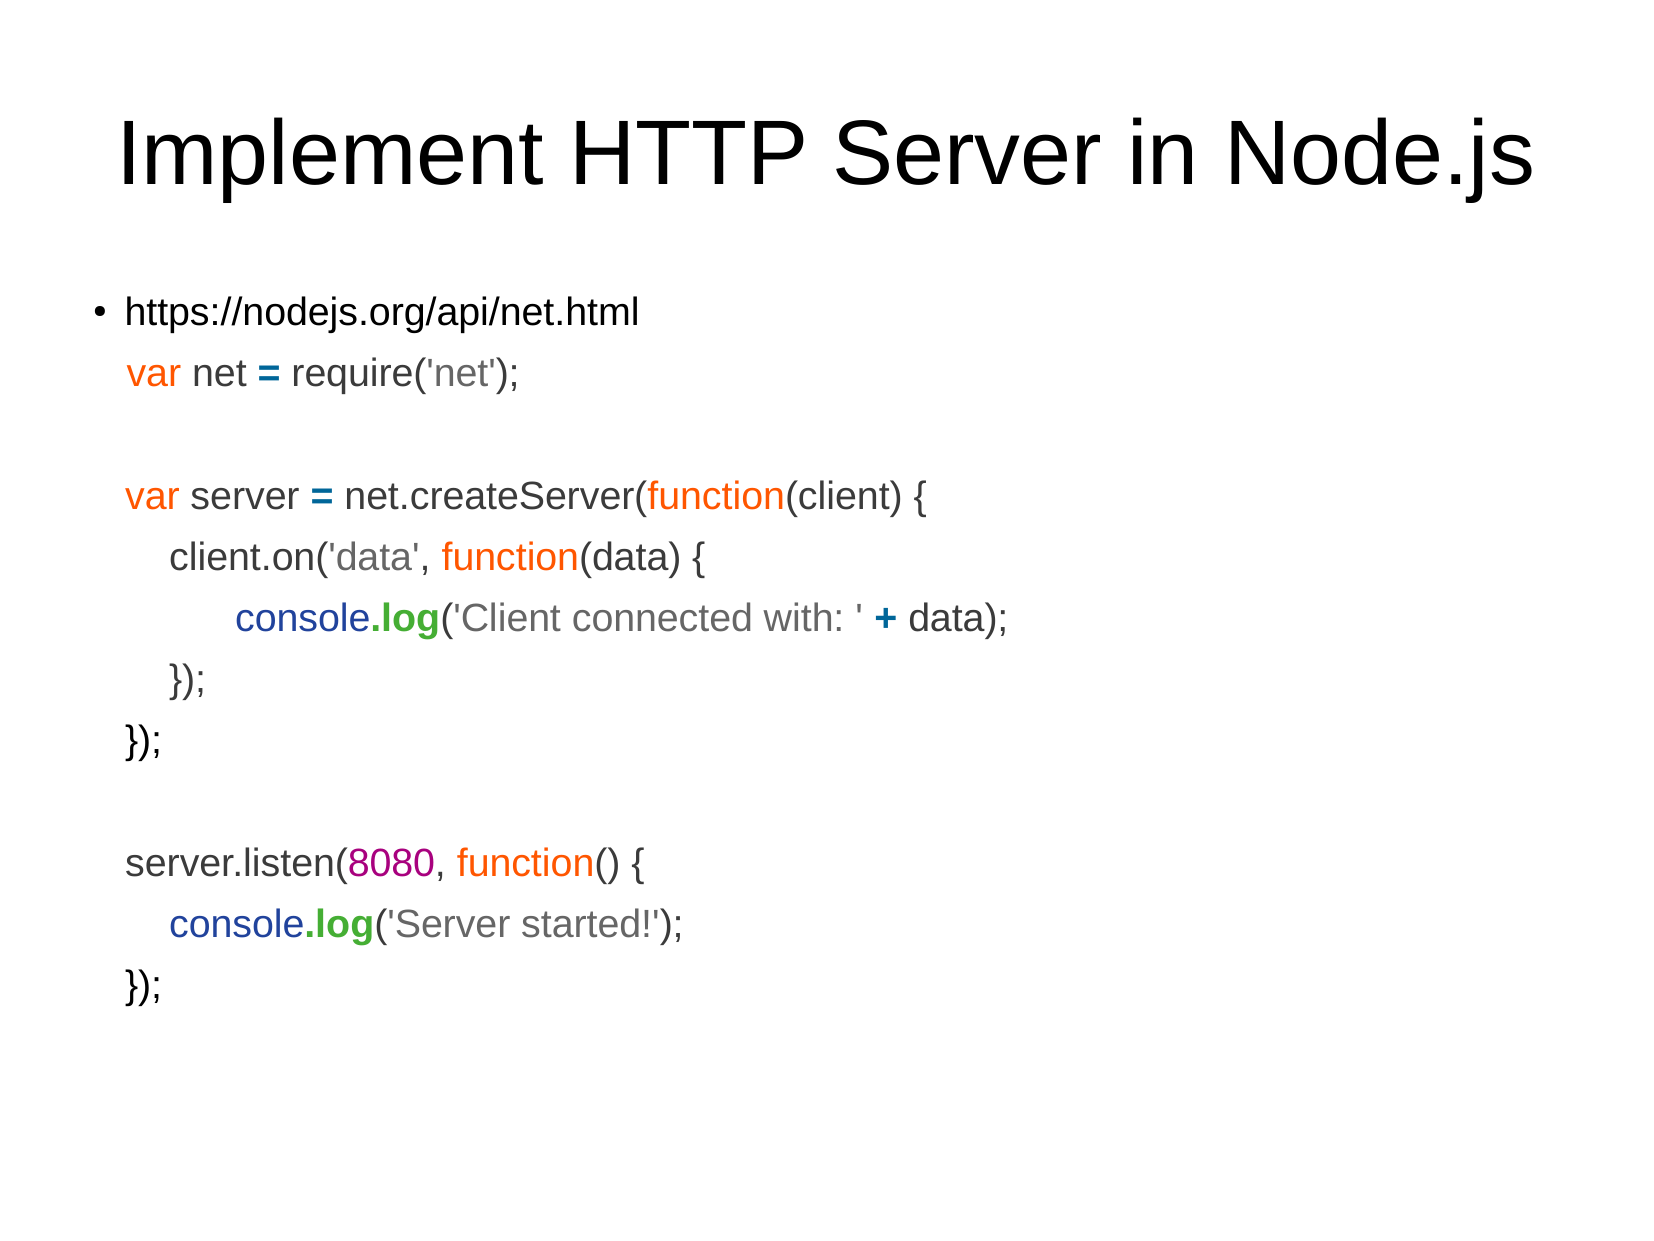

# Implement HTTP Server in Node.js
https://nodejs.org/api/net.html
 var net = require('net');
var server = net.createServer(function(client) {
 client.on('data', function(data) {
 console.log('Client connected with: ' + data);
 });
});
server.listen(8080, function() {
 console.log('Server started!');
});